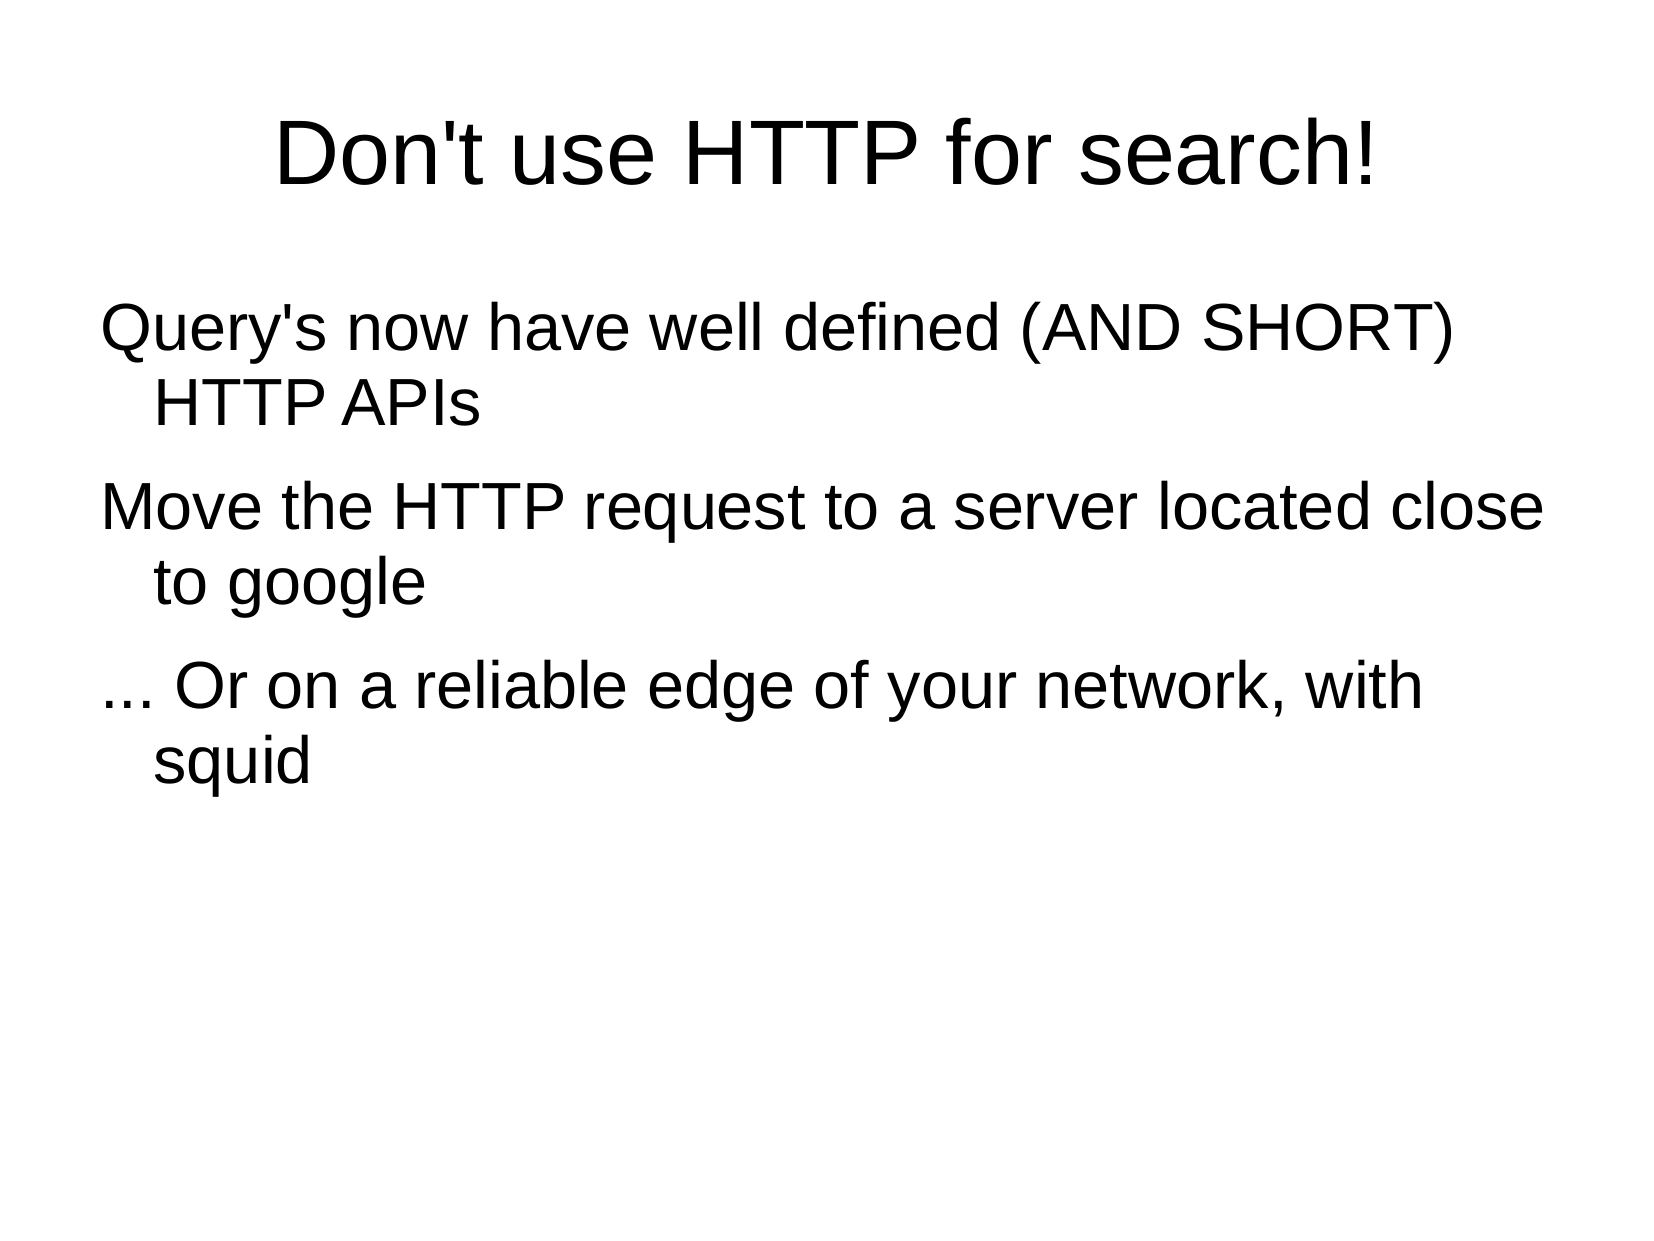

# Don't use HTTP for search!
Query's now have well defined (AND SHORT) HTTP APIs
Move the HTTP request to a server located close to google
... Or on a reliable edge of your network, with squid